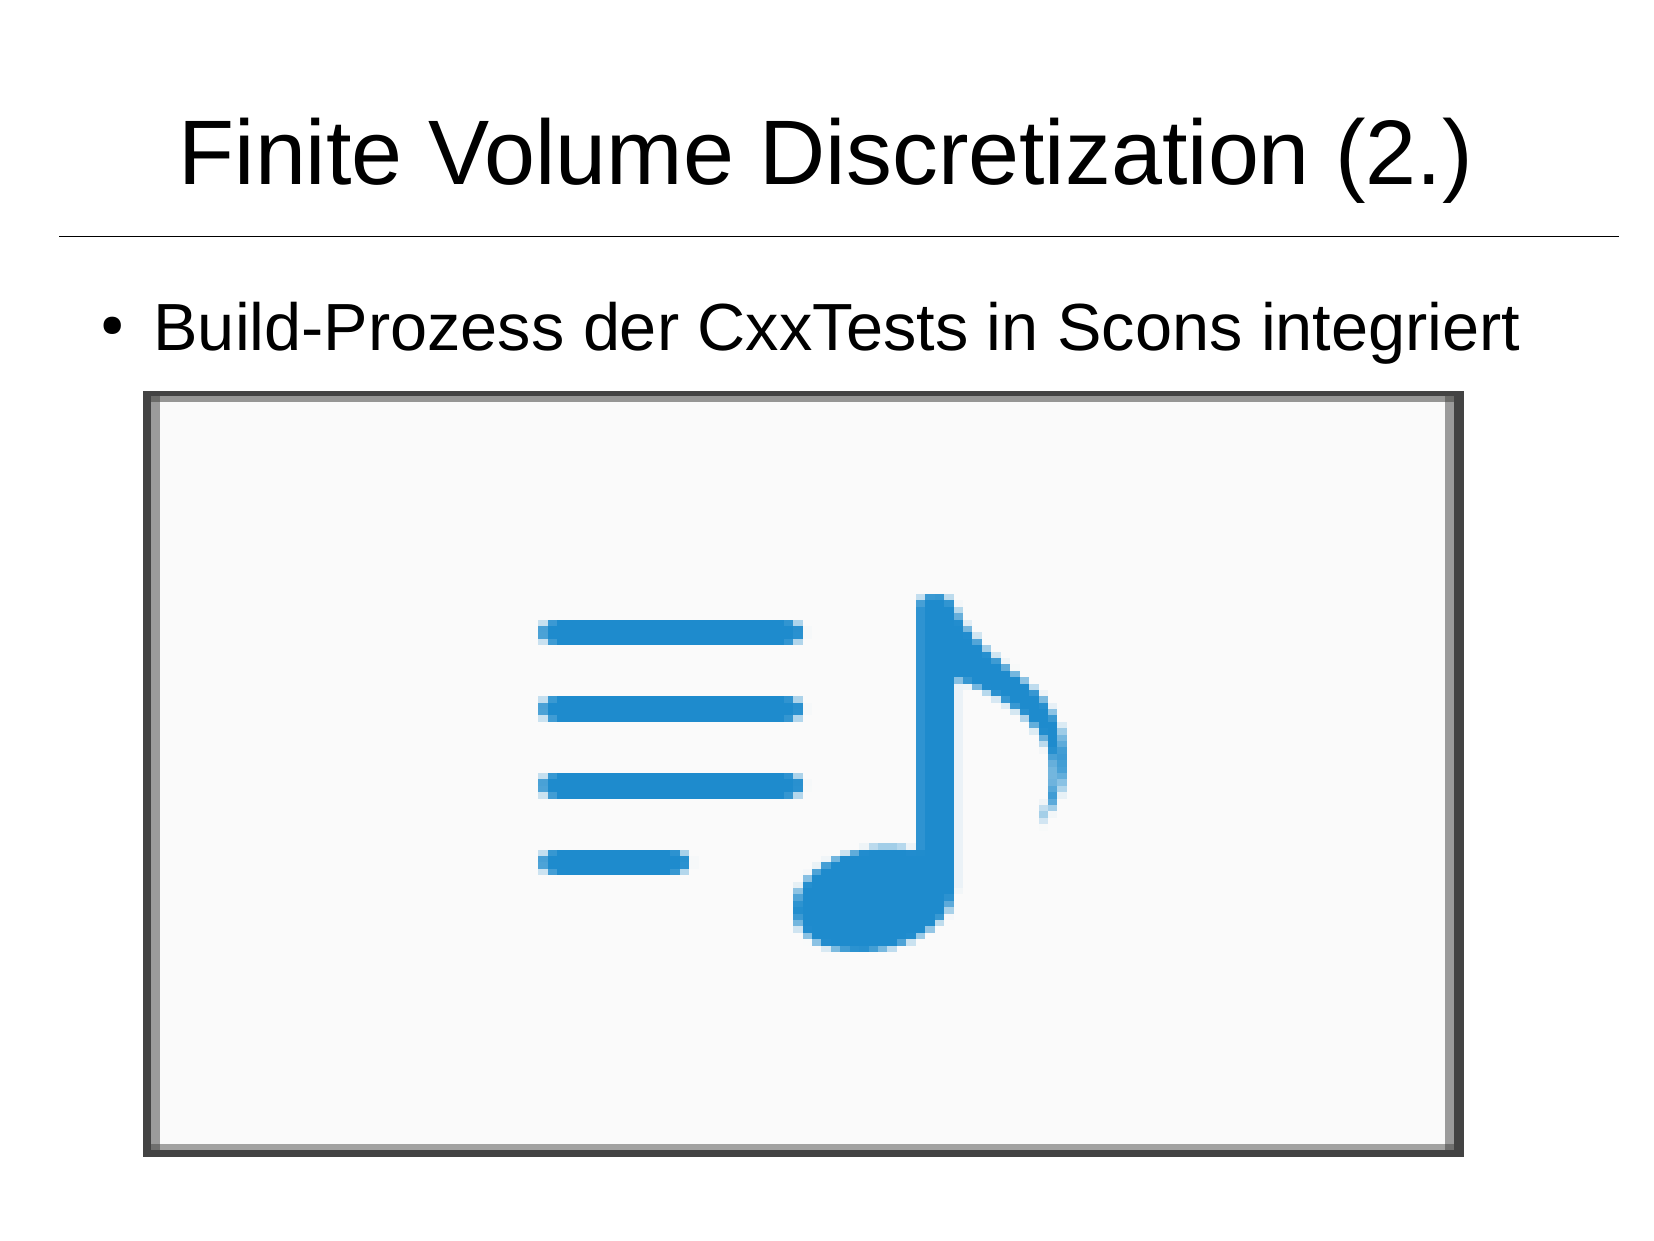

# Finite Volume Discretization (2.)
Build-Prozess der CxxTests in Scons integriert